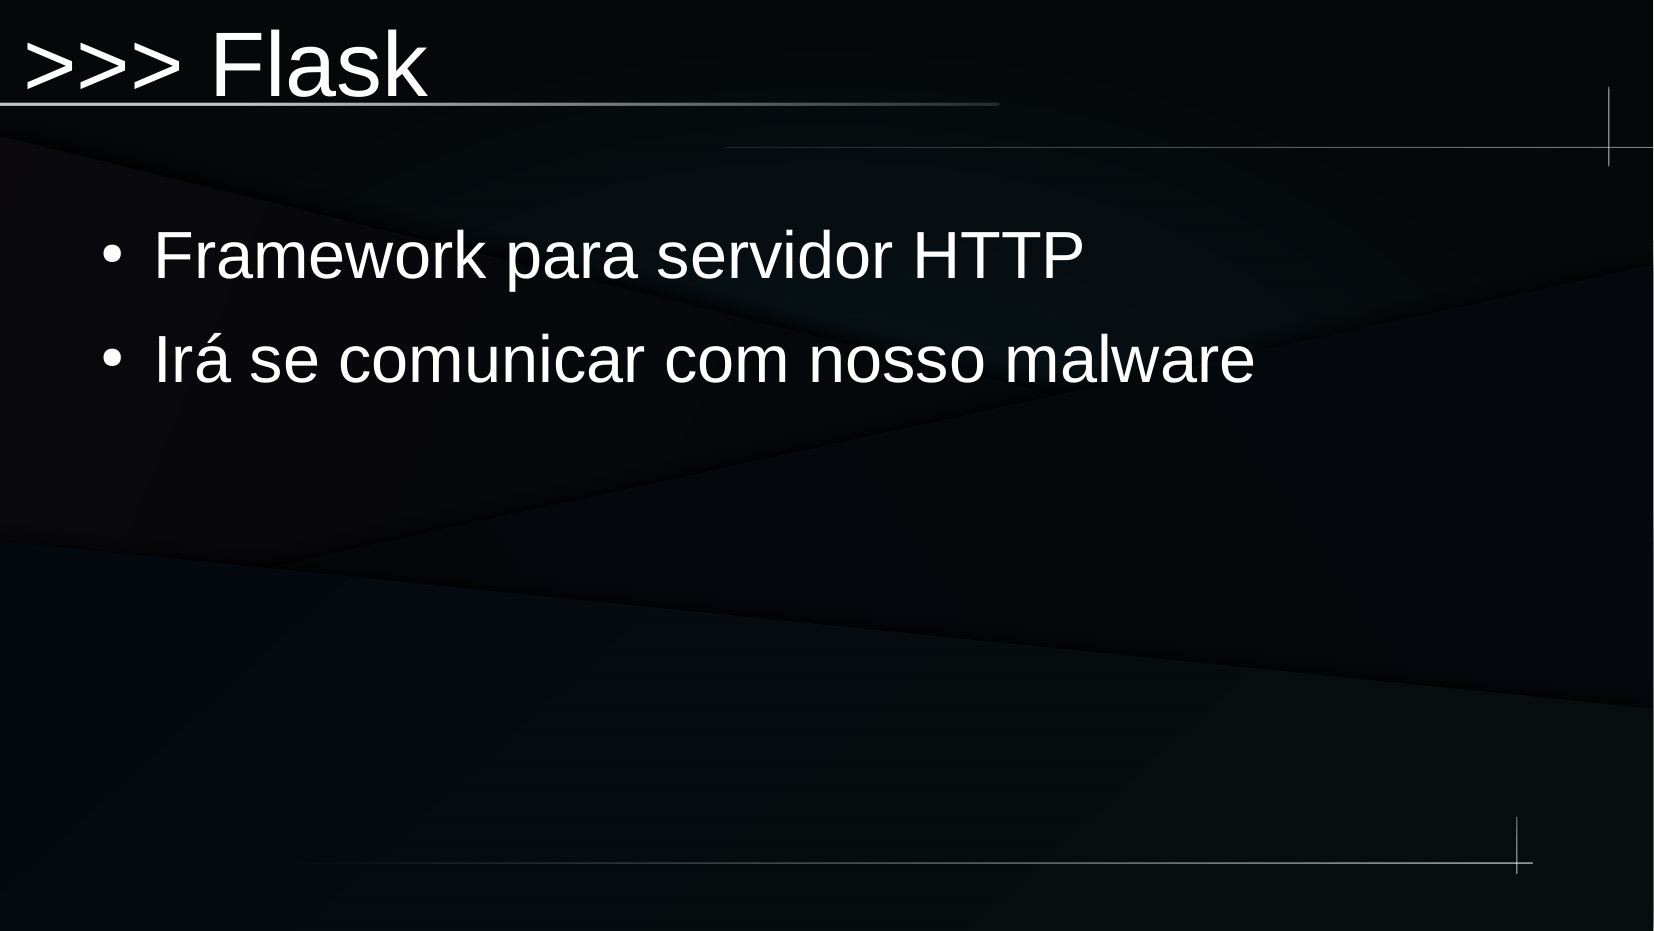

# >>> Flask
Framework para servidor HTTP
Irá se comunicar com nosso malware